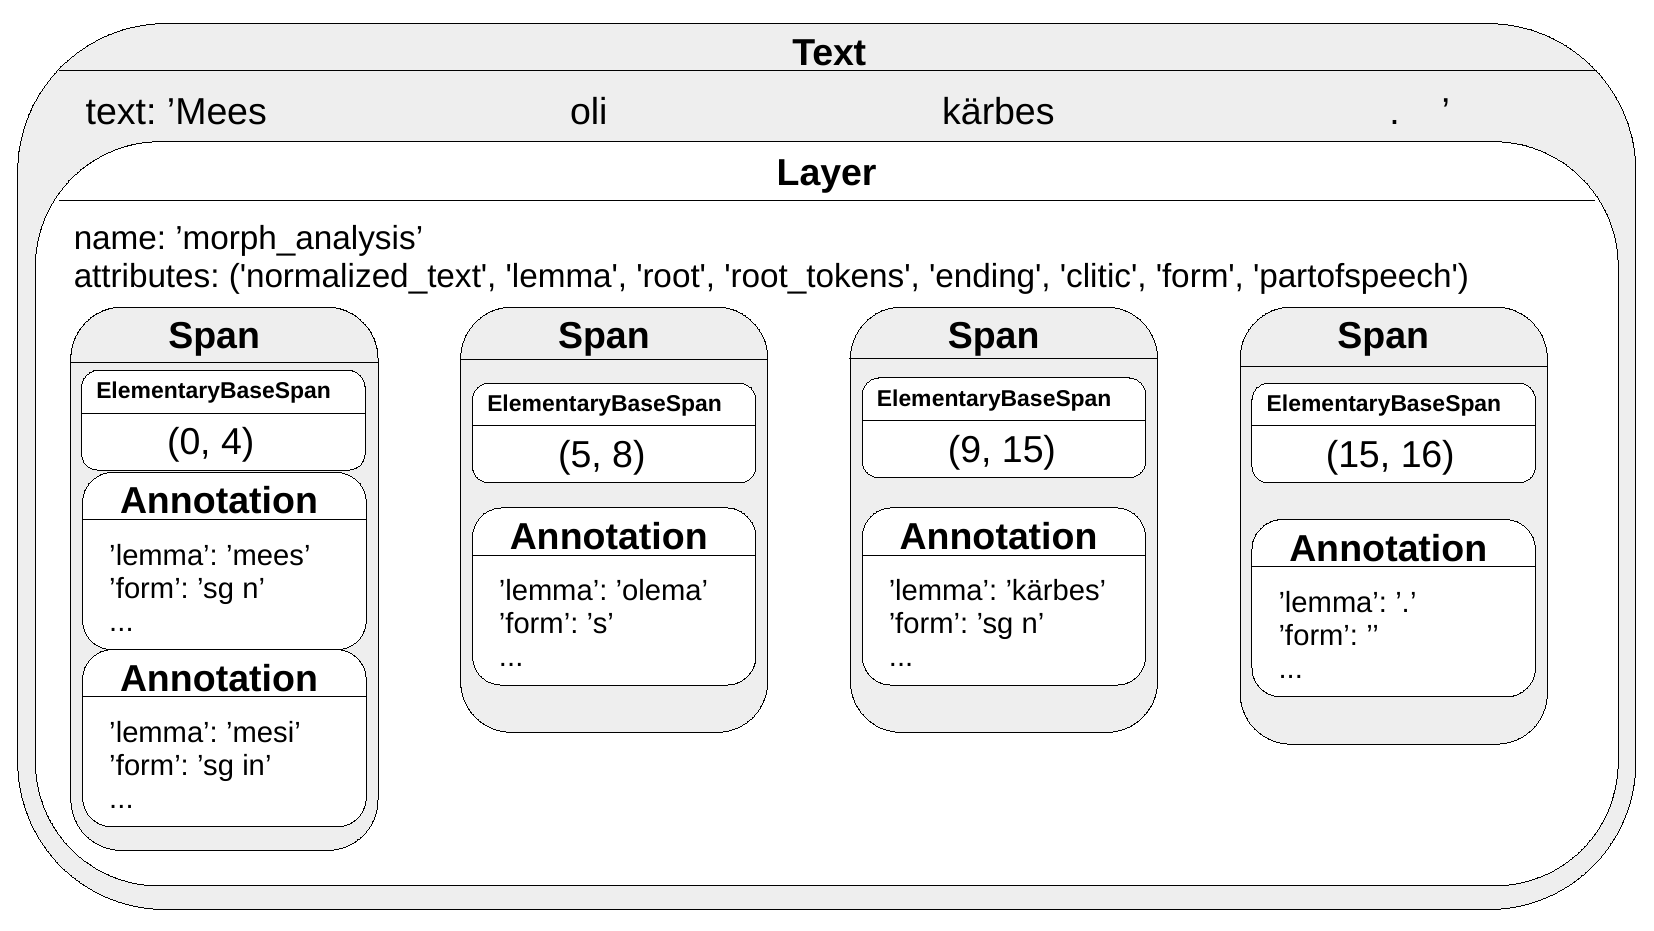

Text
text: ’Mees oli kärbes . ’
Layer
name: ’morph_analysis’
attributes: ('normalized_text', 'lemma', 'root', 'root_tokens', 'ending', 'clitic', 'form', 'partofspeech')
Span
Span
Span
Span
ElementaryBaseSpan
(0, 4)
ElementaryBaseSpan
(9, 15)
ElementaryBaseSpan
(5, 8)
ElementaryBaseSpan
(15, 16)
Annotation
’lemma’: ’mees’
’form’: ’sg n’
...
Annotation
’lemma’: ’olema’
’form’: ’s’
...
Annotation
’lemma’: ’kärbes’
’form’: ’sg n’
...
Annotation
’lemma’: ’.’
’form’: ’’
...
Annotation
’lemma’: ’mesi’
’form’: ’sg in’
...